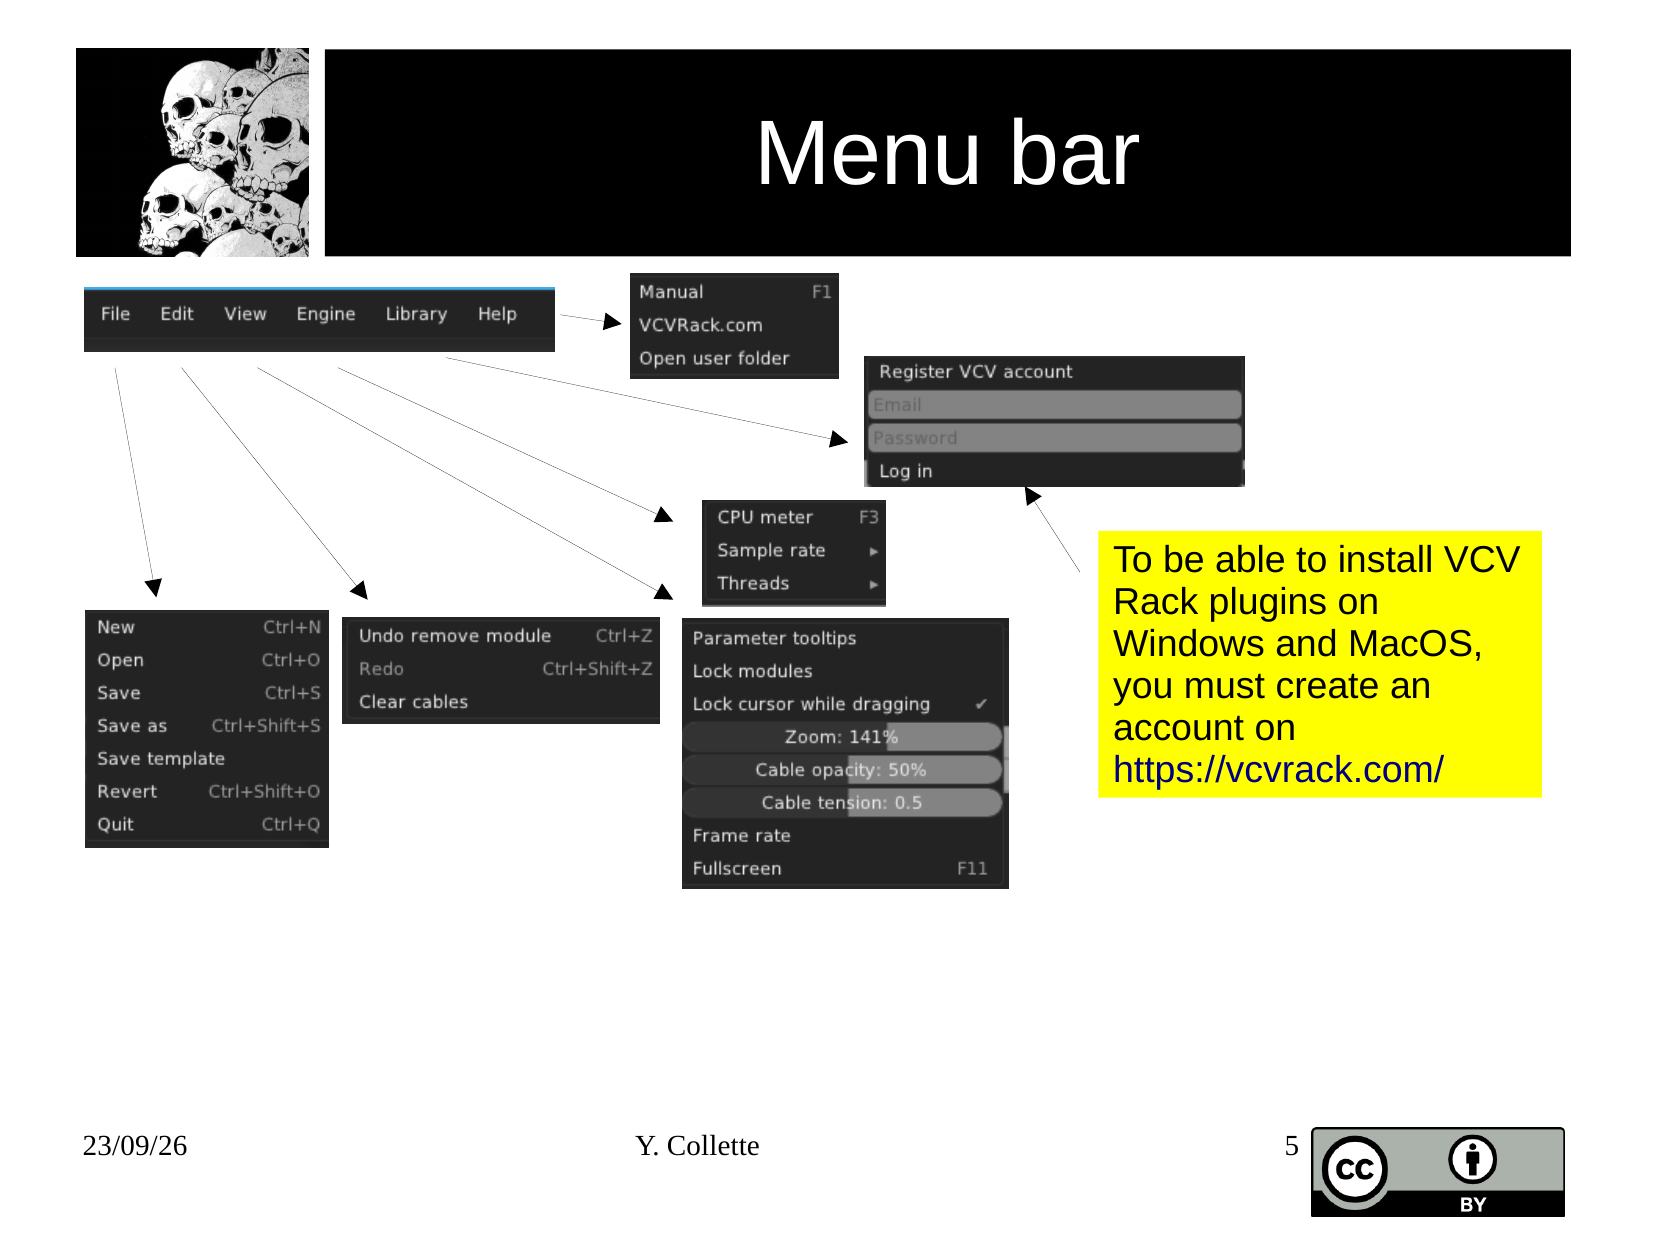

# Menu bar
To be able to install VCV Rack plugins on Windows and MacOS, you must create an account on https://vcvrack.com/
Y. Collette
5